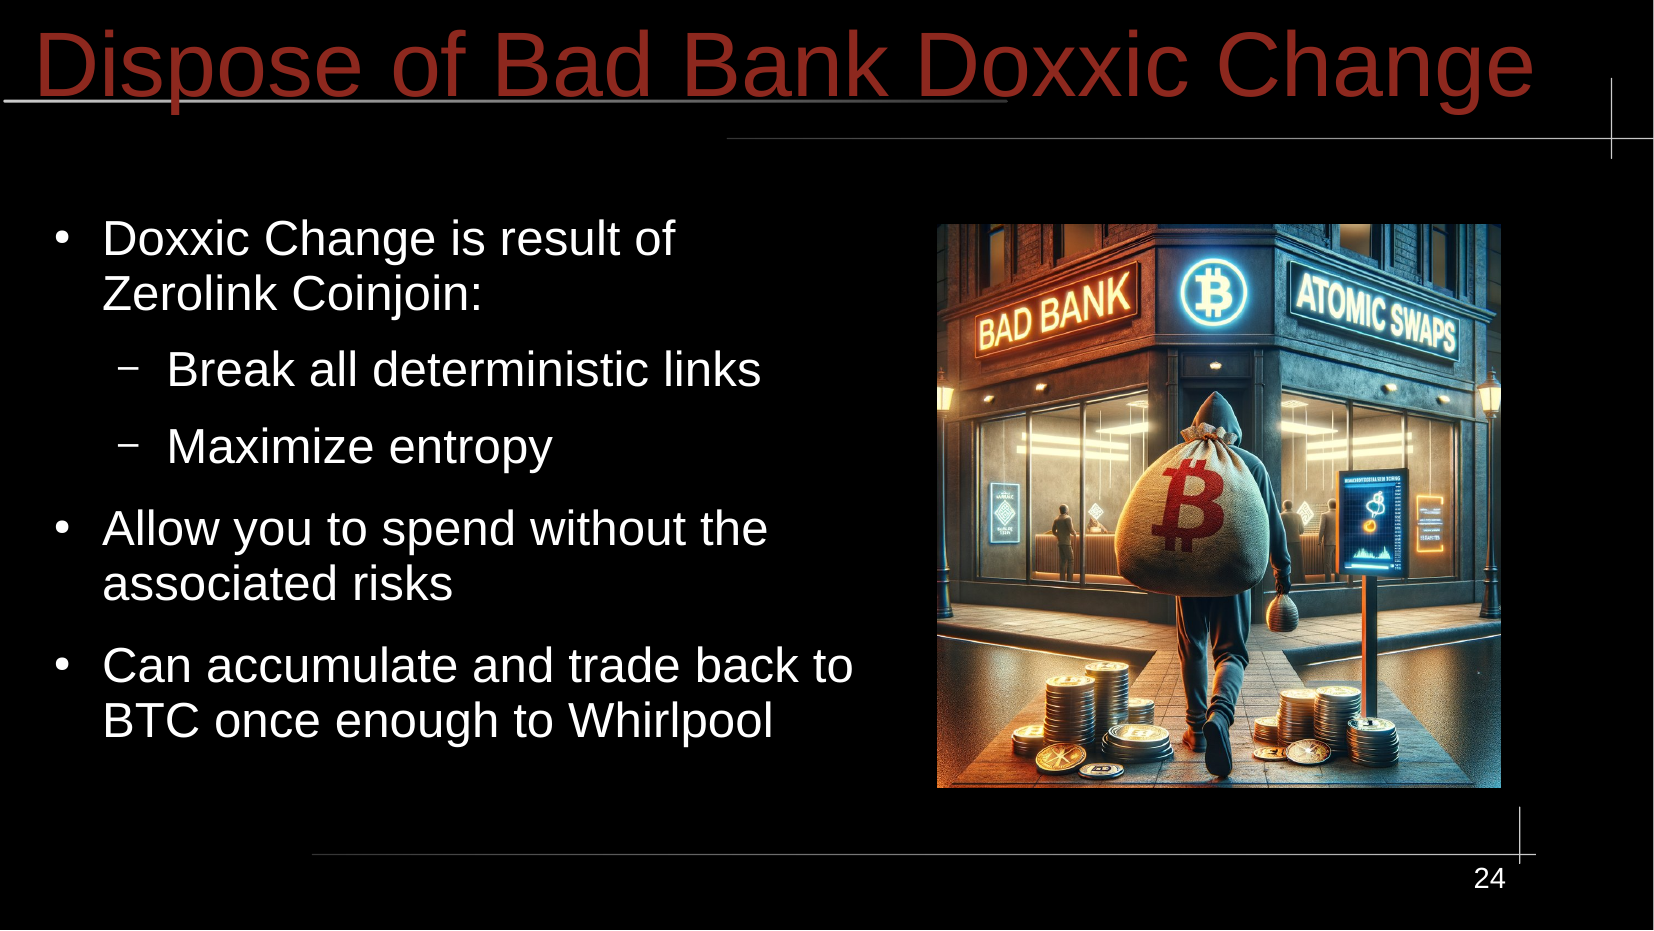

# Dispose of Bad Bank Doxxic Change
Doxxic Change is result of
Zerolink Coinjoin:
Break all deterministic links
Maximize entropy
Allow you to spend without the associated risks
Can accumulate and trade back to BTC once enough to Whirlpool
24